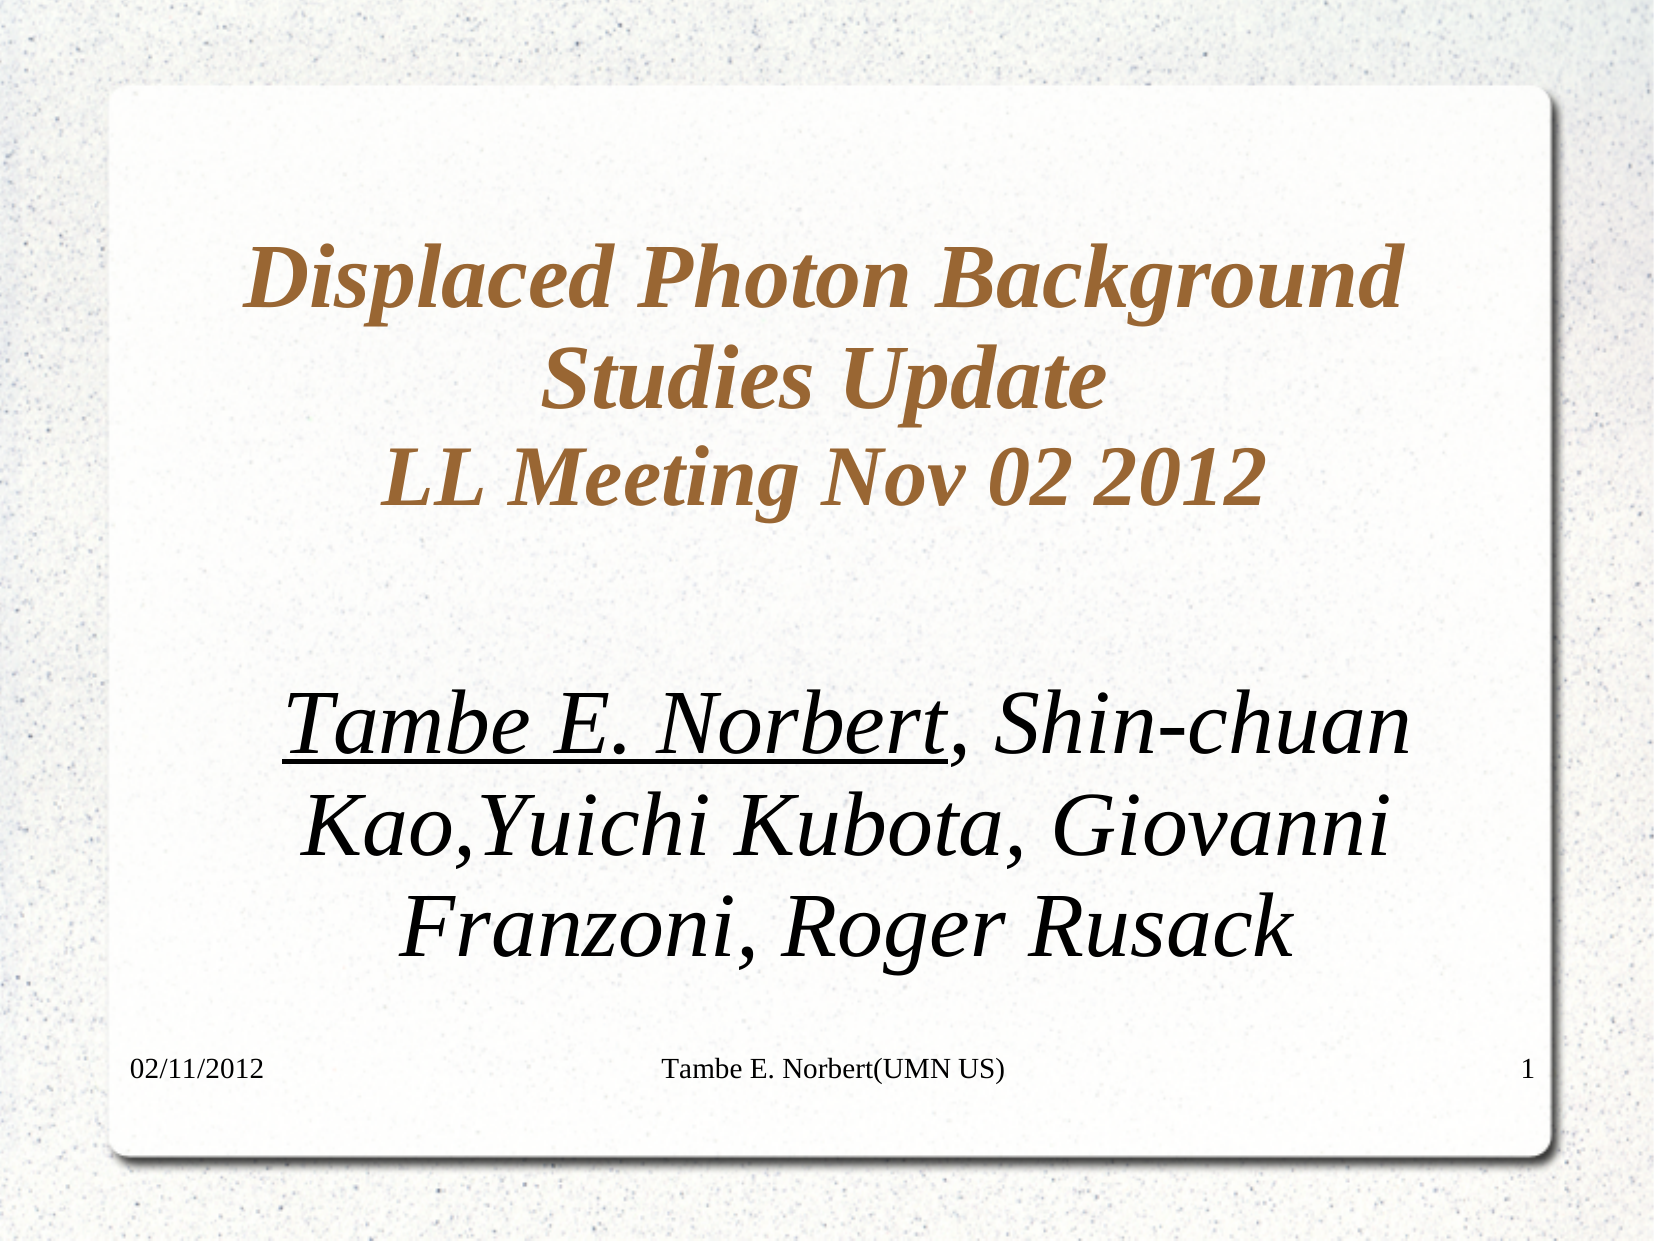

# Displaced Photon Background Studies Update LL Meeting Nov 02 2012
Tambe E. Norbert, Shin-chuan Kao,Yuichi Kubota, Giovanni Franzoni, Roger Rusack
02/11/2012
Tambe E. Norbert(UMN US)
1